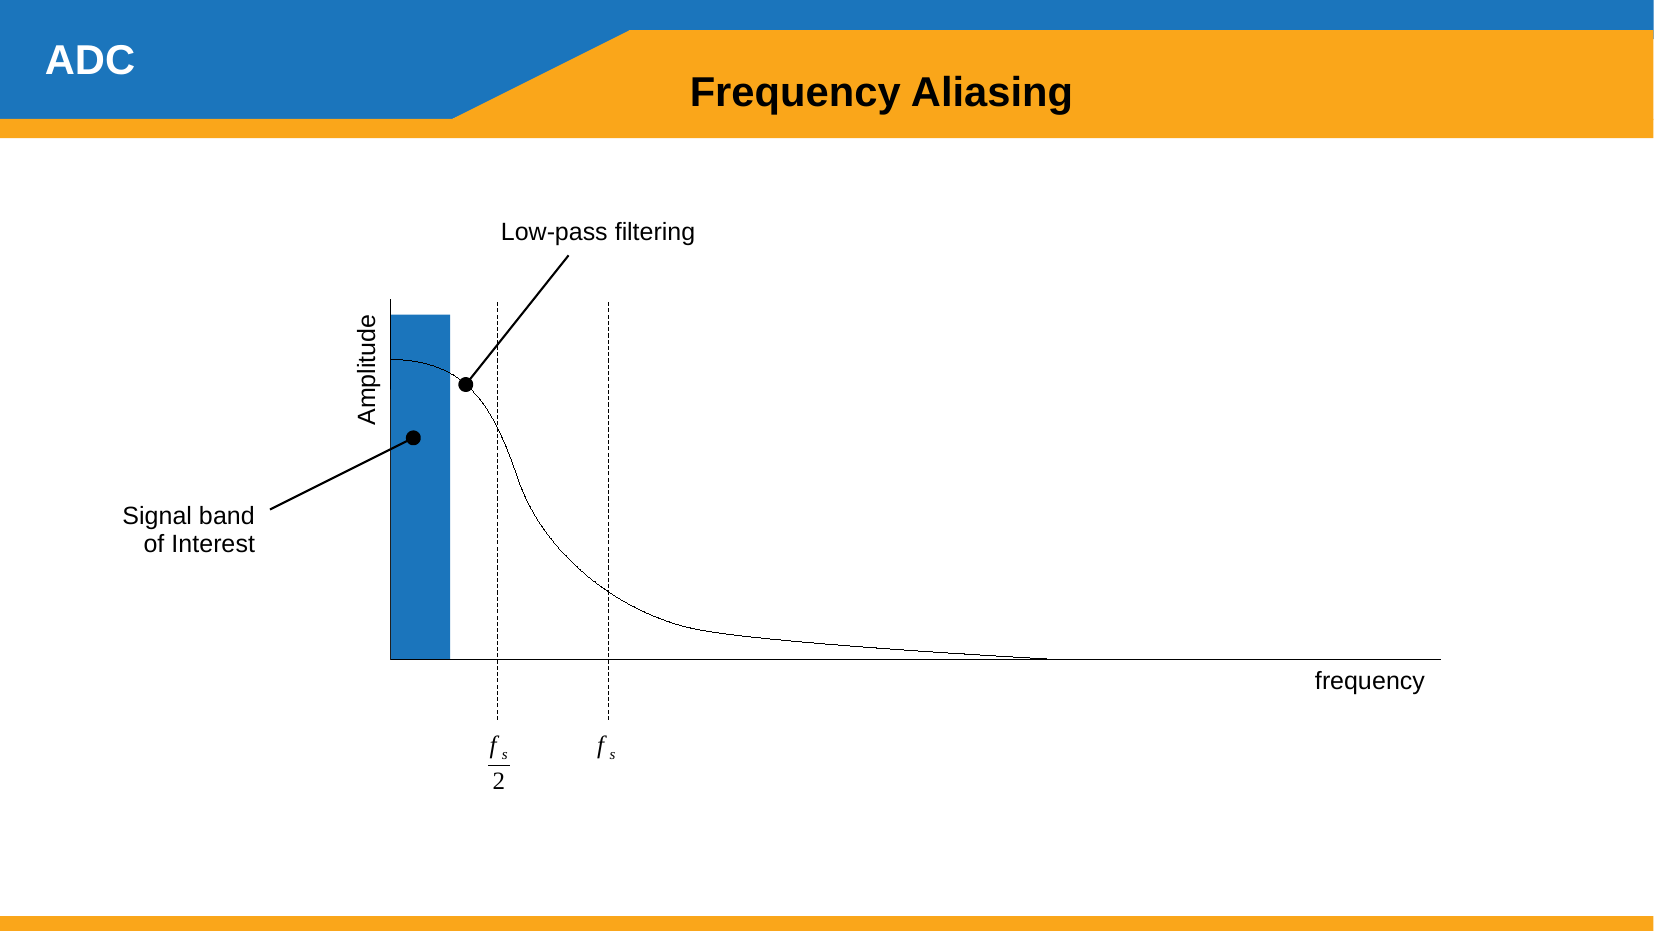

ADC
Frequency Aliasing
Low-pass filtering
Amplitude
Signal band of Interest
frequency